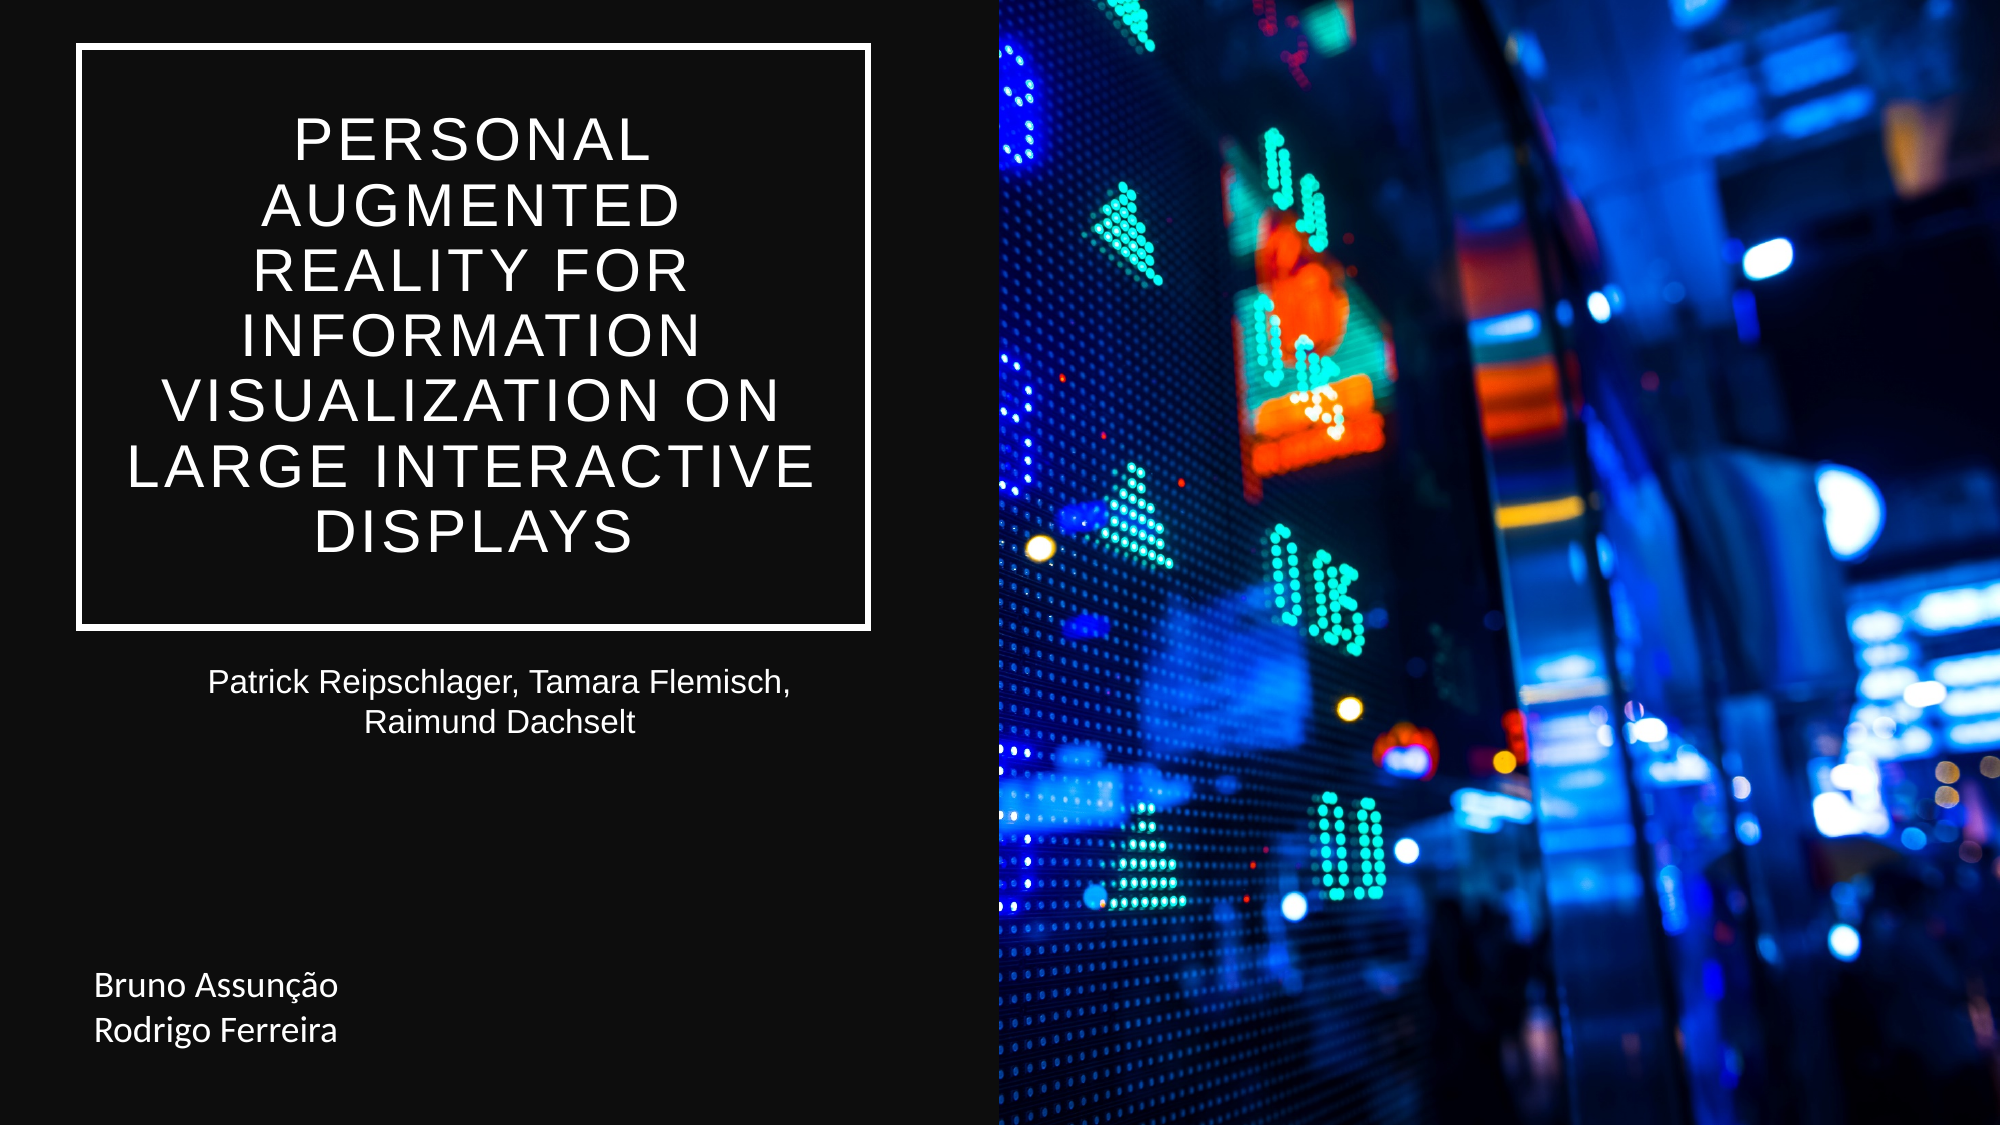

# Personal Augmented Reality for Information Visualization on Large Interactive Displays
Patrick Reipschlager, Tamara Flemisch, Raimund Dachselt
Bruno Assunção
Rodrigo Ferreira